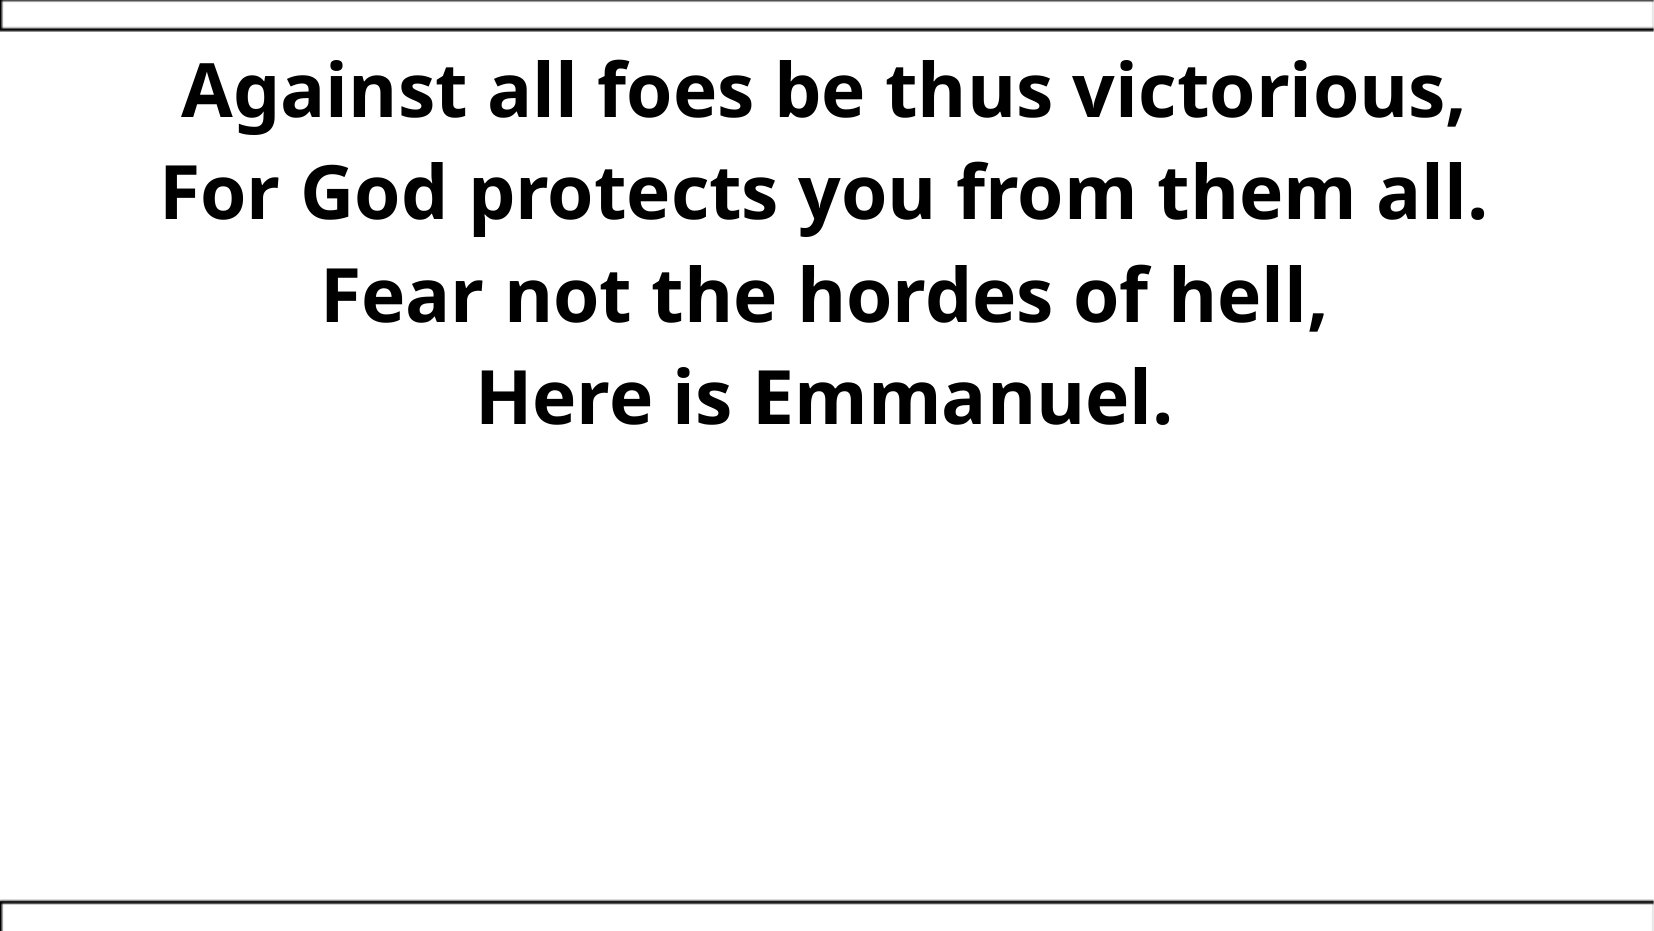

Against all foes be thus victorious,
For God protects you from them all.
Fear not the hordes of hell,
Here is Emmanuel.